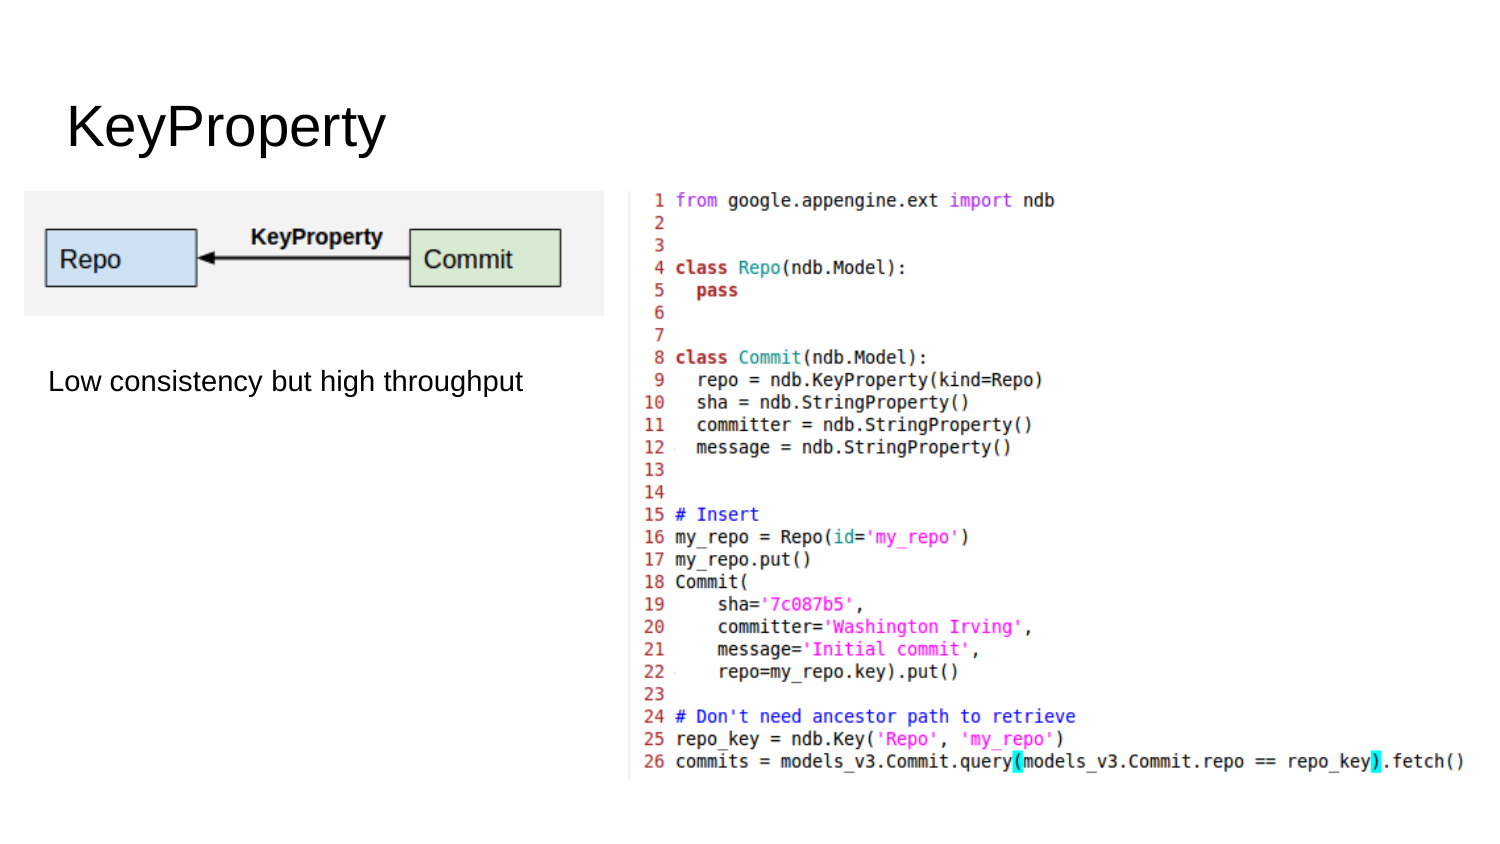

# KeyProperty
Low consistency but high throughput